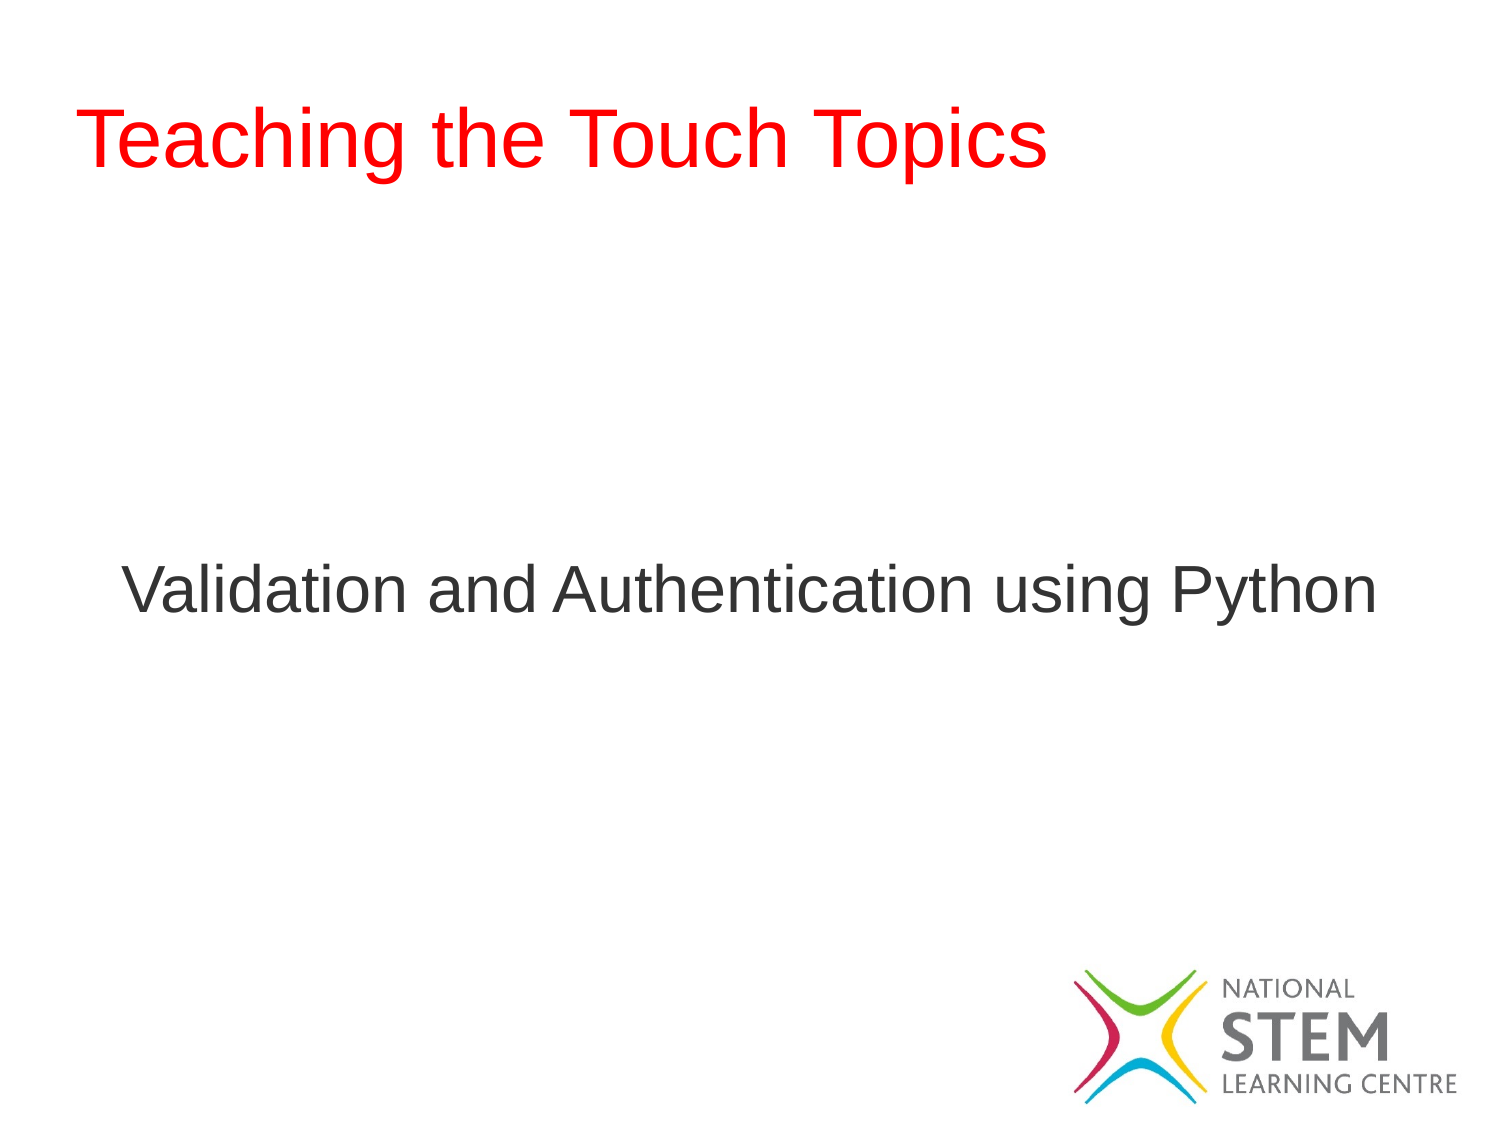

# Teaching the Touch Topics
Validation and Authentication using Python